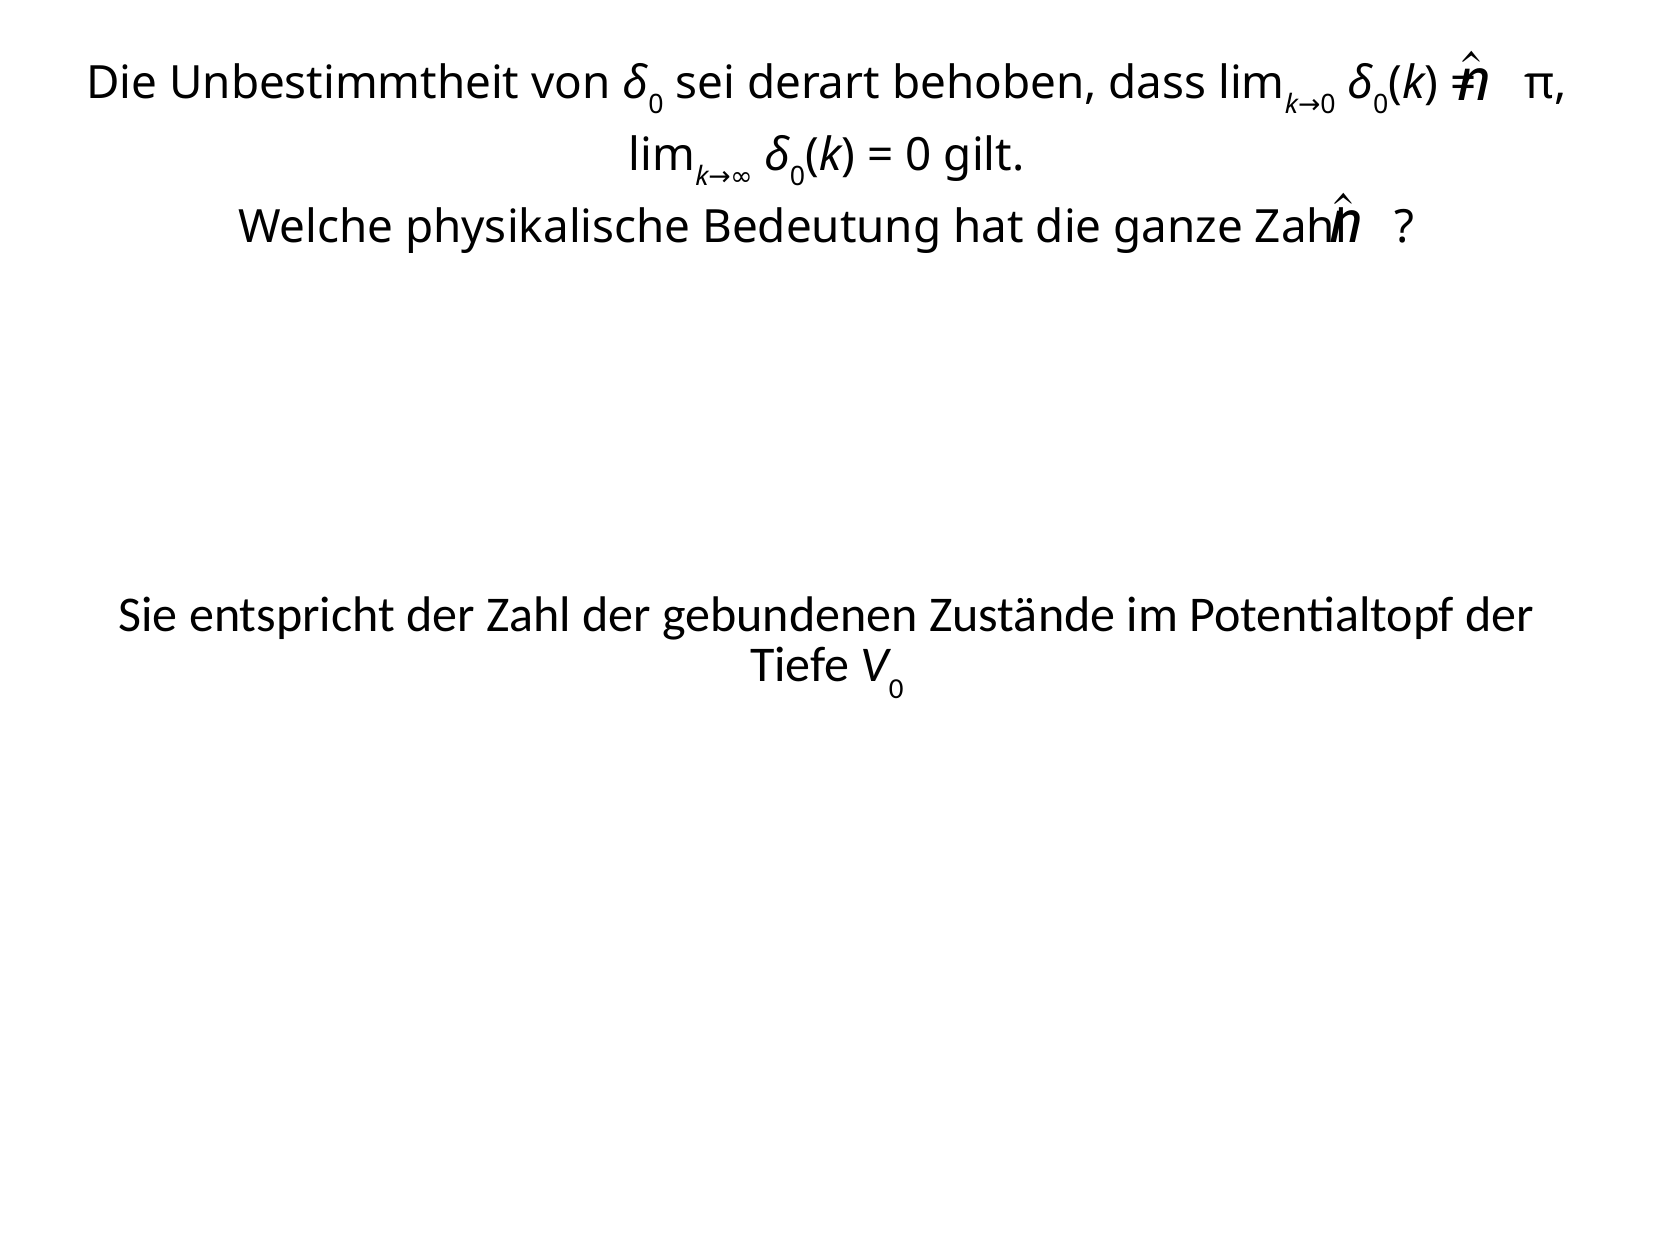

# Die Unbestimmtheit von δ0 sei derart behoben, dass limk→0 δ0(k) =    π, limk→∞ δ0(k) = 0 gilt. Welche physikalische Bedeutung hat die ganze Zahl    ?
Sie entspricht der Zahl der gebundenen Zustände im Potentialtopf der Tiefe V0